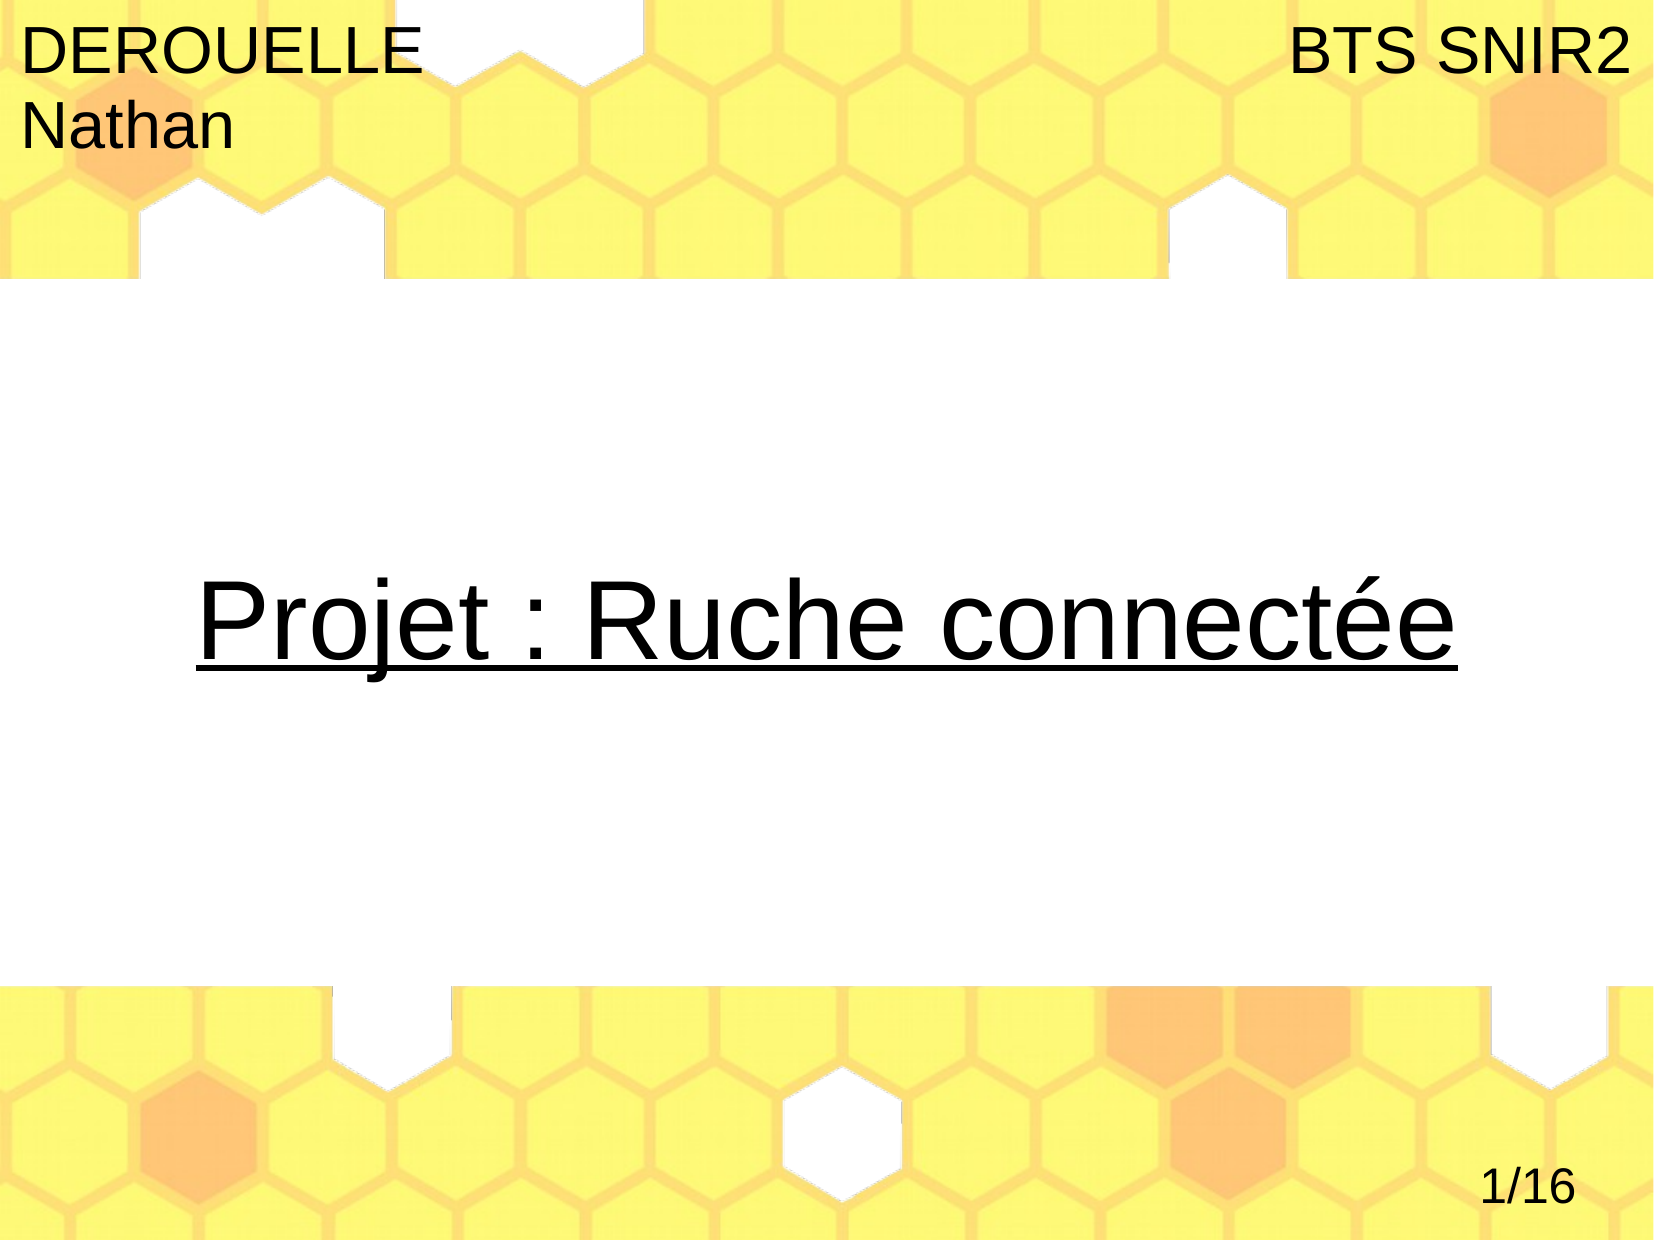

DEROUELLE Nathan
BTS SNIR2
# Projet : Ruche connectée